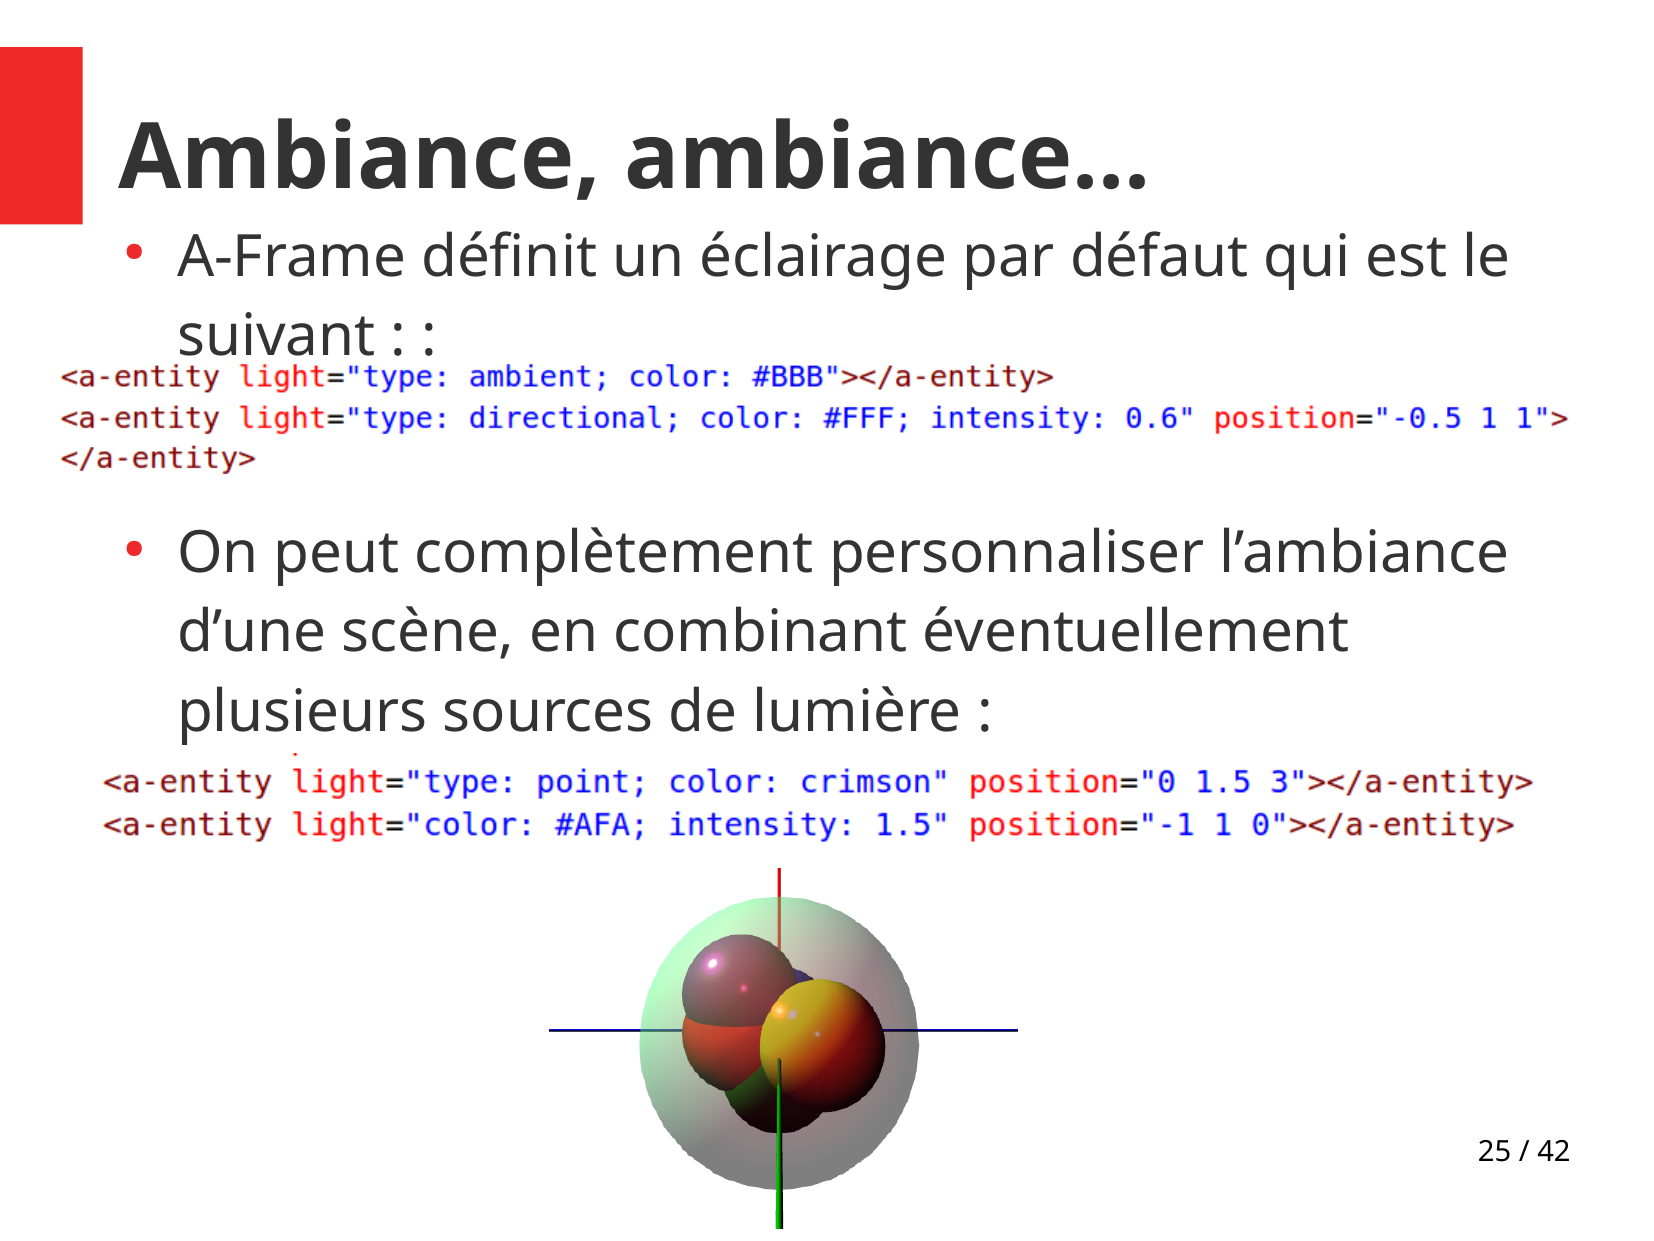

# Ambiance, ambiance...
A-Frame définit un éclairage par défaut qui est le suivant : :
On peut complètement personnaliser l’ambiance d’une scène, en combinant éventuellement plusieurs sources de lumière :
25